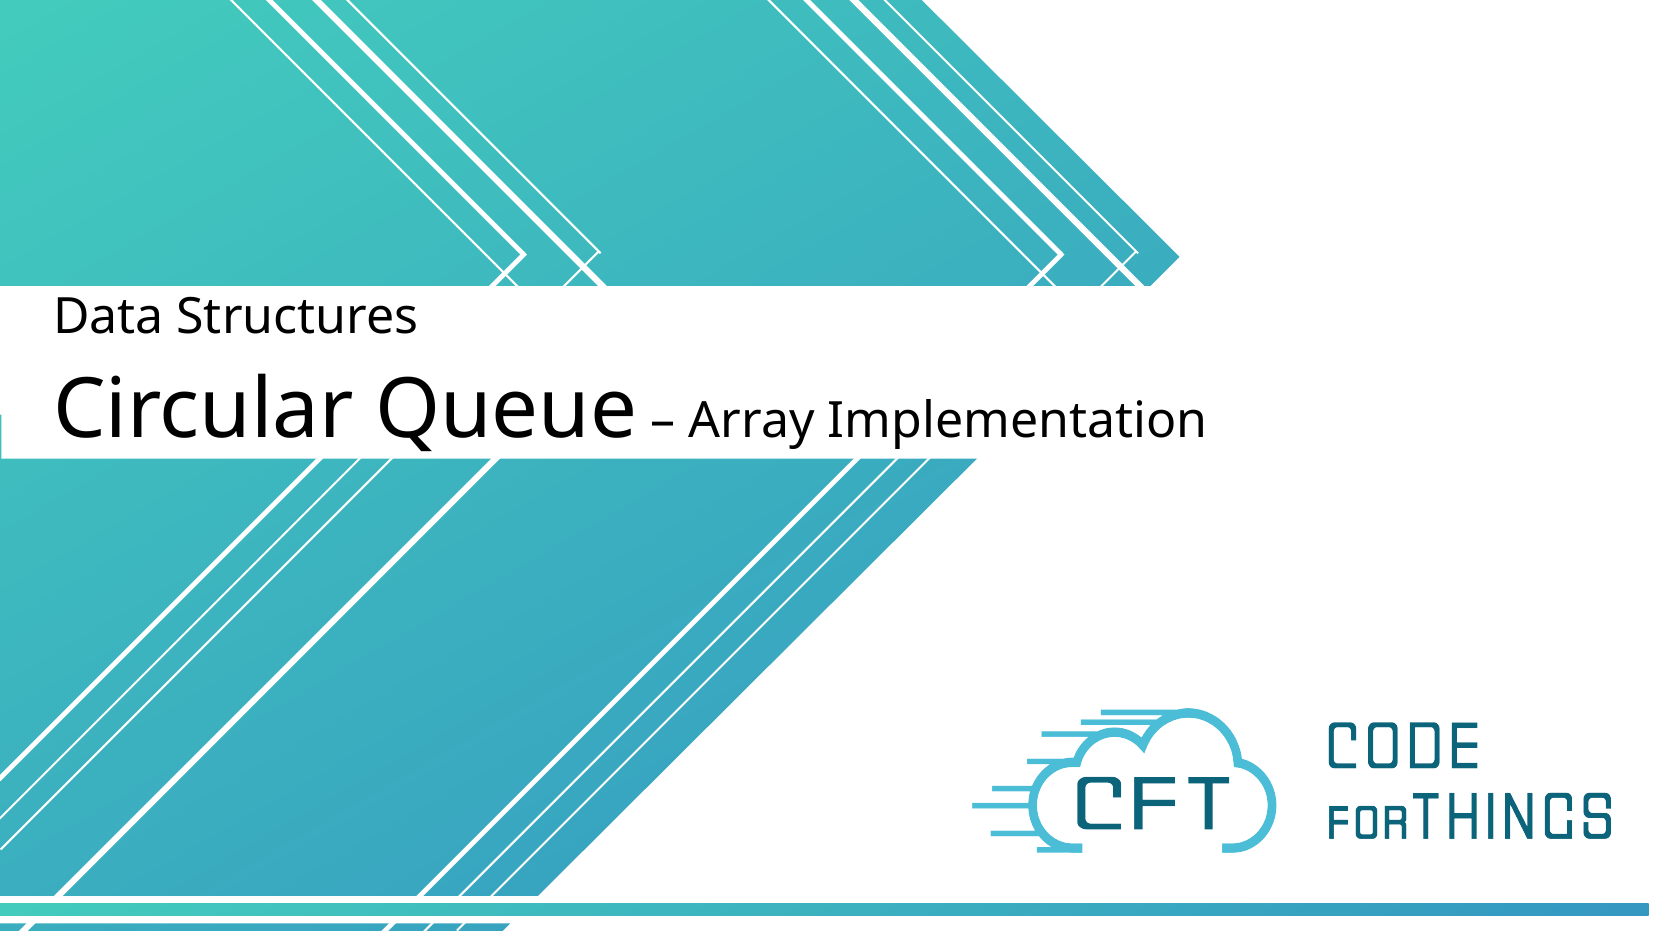

# Data Structures Circular Queue – Array Implementation